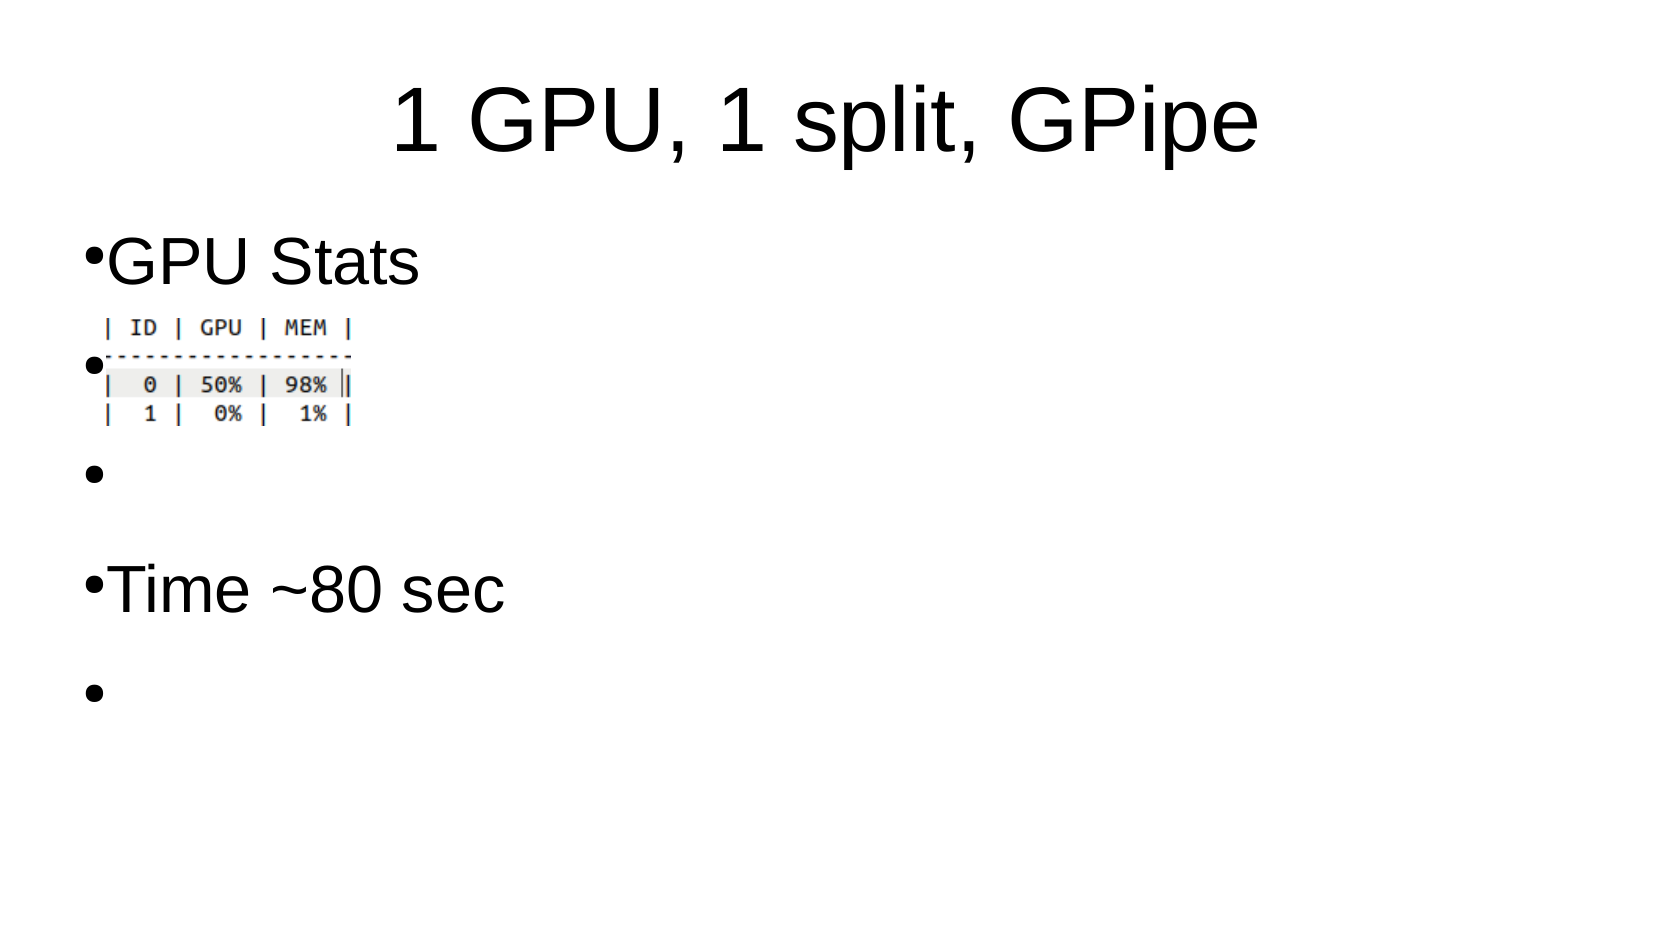

# 1 GPU, 1 split, GPipe
GPU Stats
Time ~80 sec